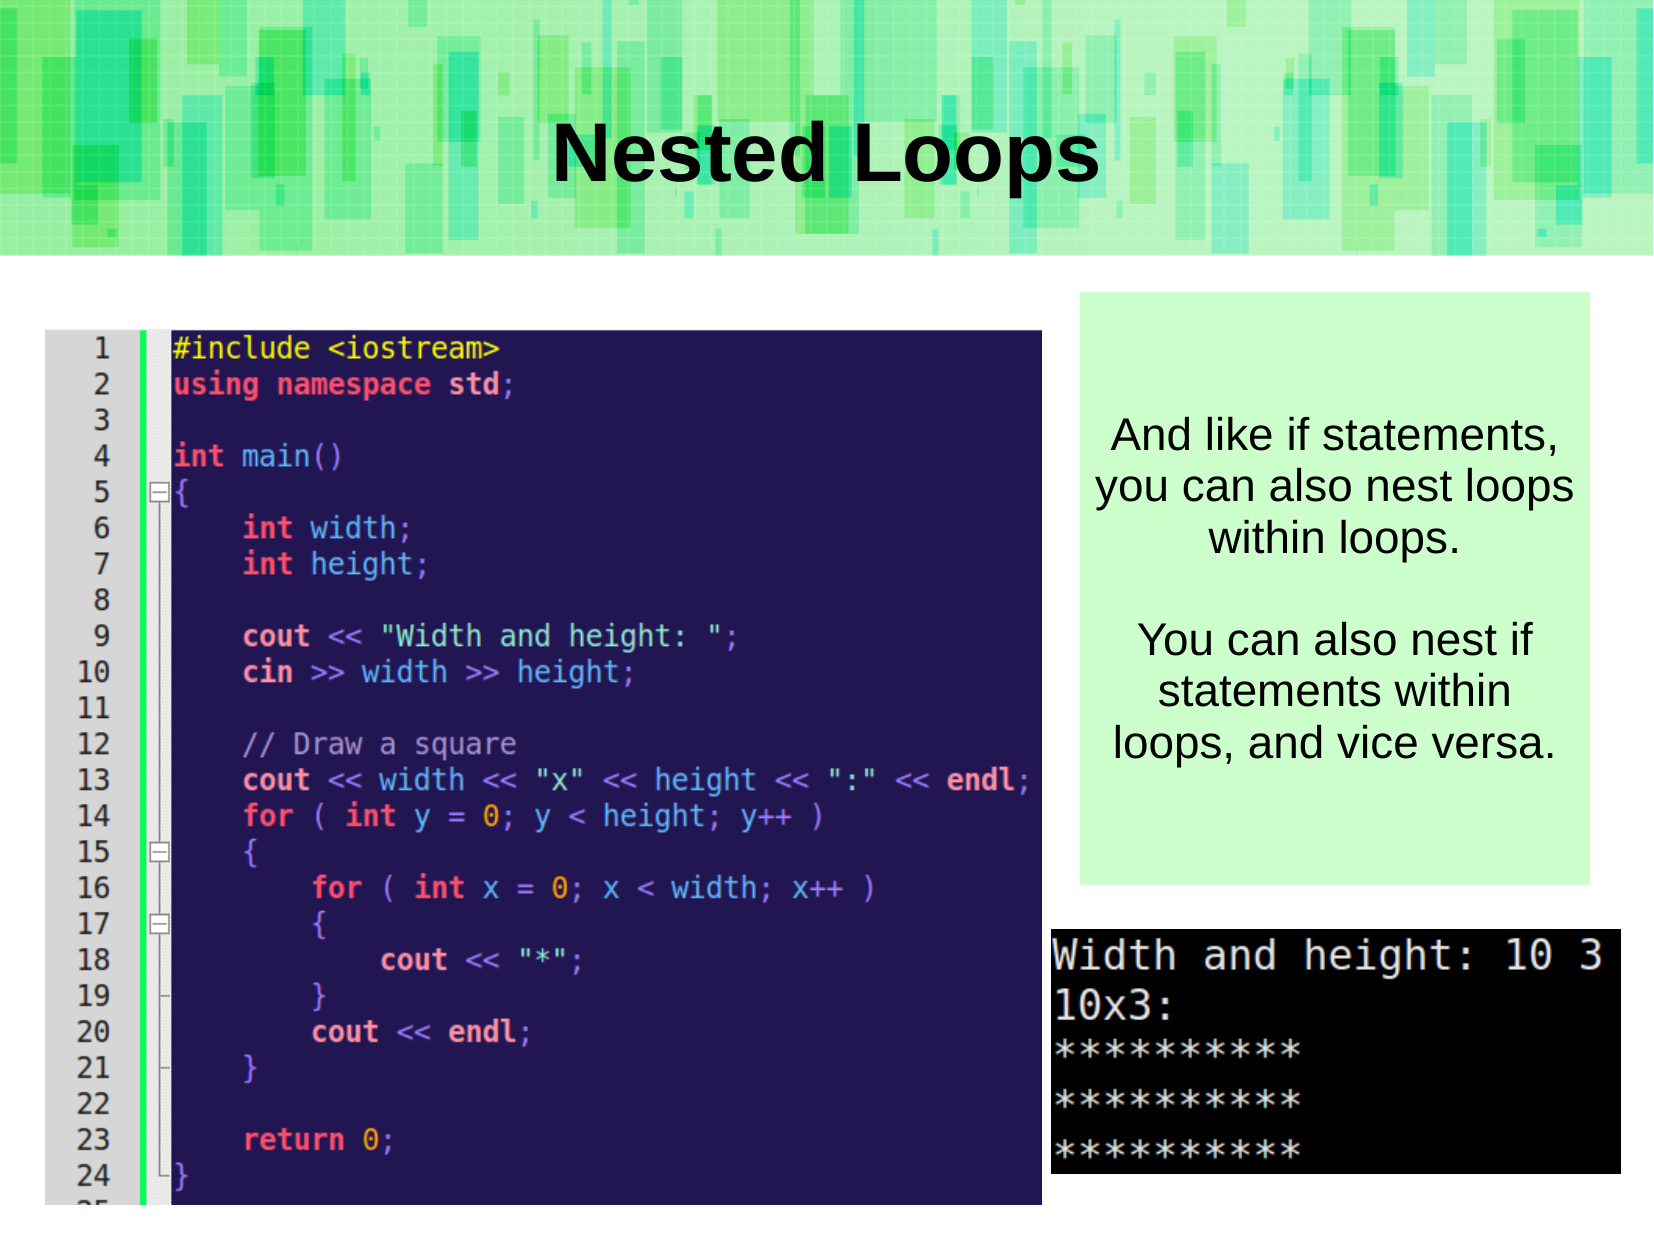

# Nested Loops
And like if statements, you can also nest loops within loops.
You can also nest if statements within loops, and vice versa.
“while not done”